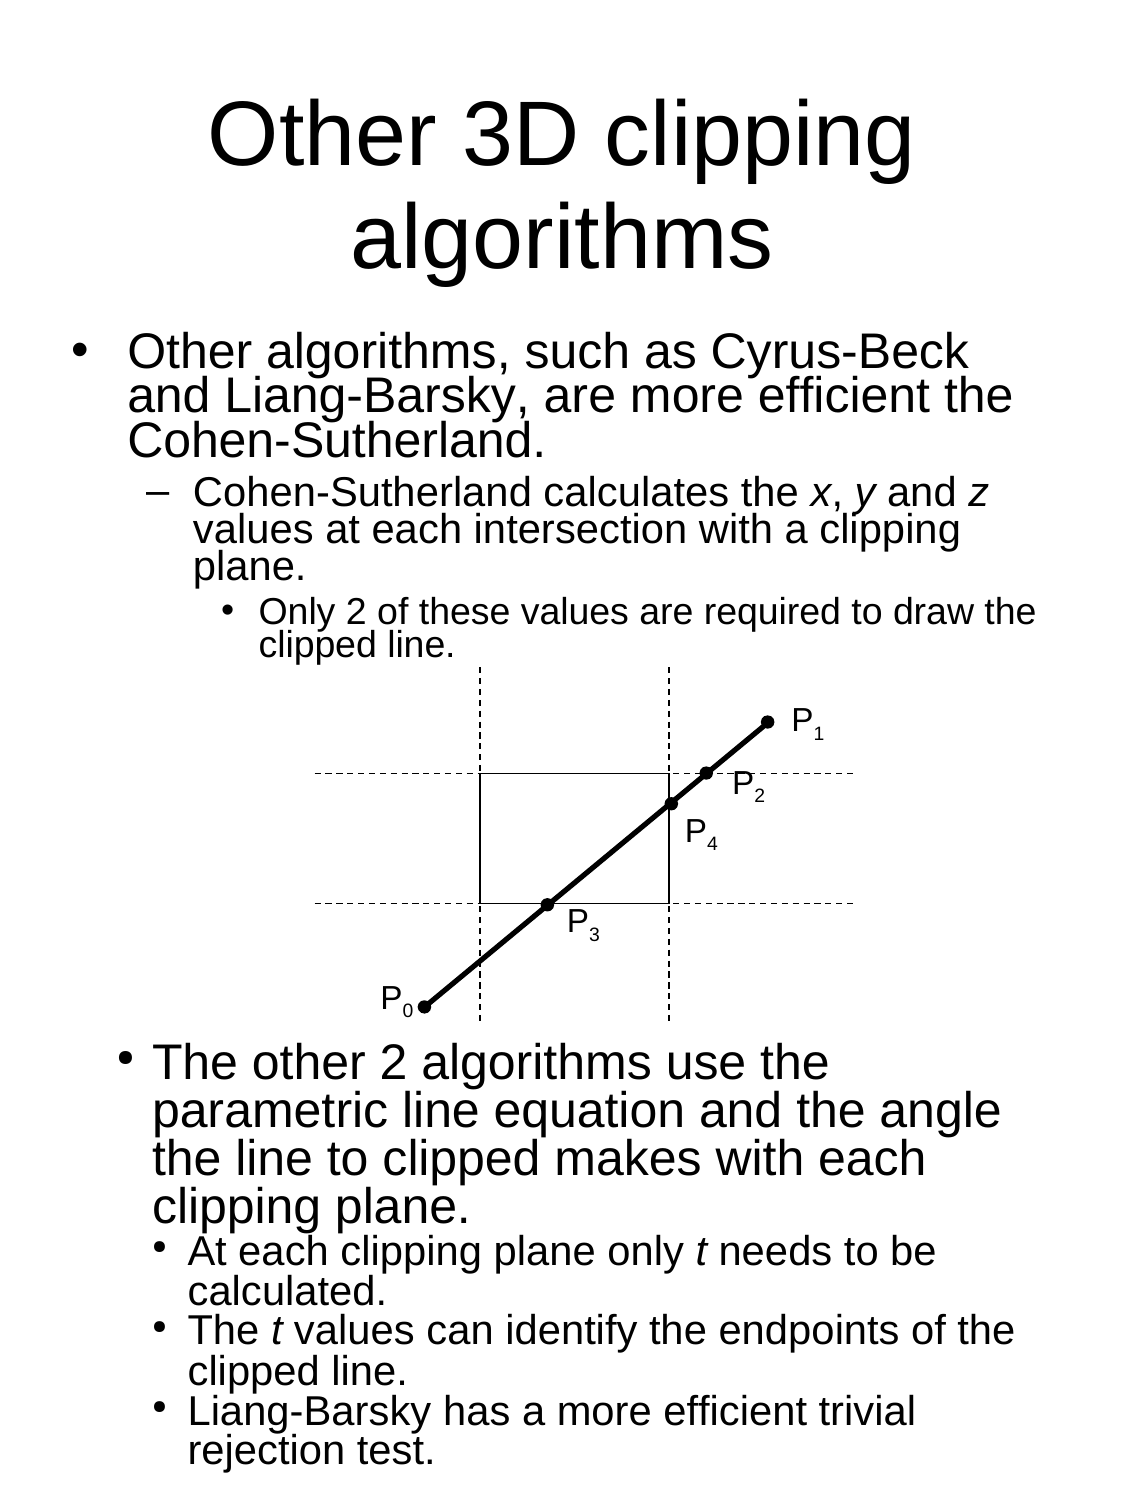

# Other 3D clipping algorithms
Other algorithms, such as Cyrus-Beck and Liang-Barsky, are more efficient the Cohen-Sutherland.
Cohen-Sutherland calculates the x, y and z values at each intersection with a clipping plane.
Only 2 of these values are required to draw the clipped line.
P1
P2
P4
P3
P0
The other 2 algorithms use the parametric line equation and the angle the line to clipped makes with each clipping plane.
At each clipping plane only t needs to be calculated.
The t values can identify the endpoints of the clipped line.
Liang-Barsky has a more efficient trivial rejection test.